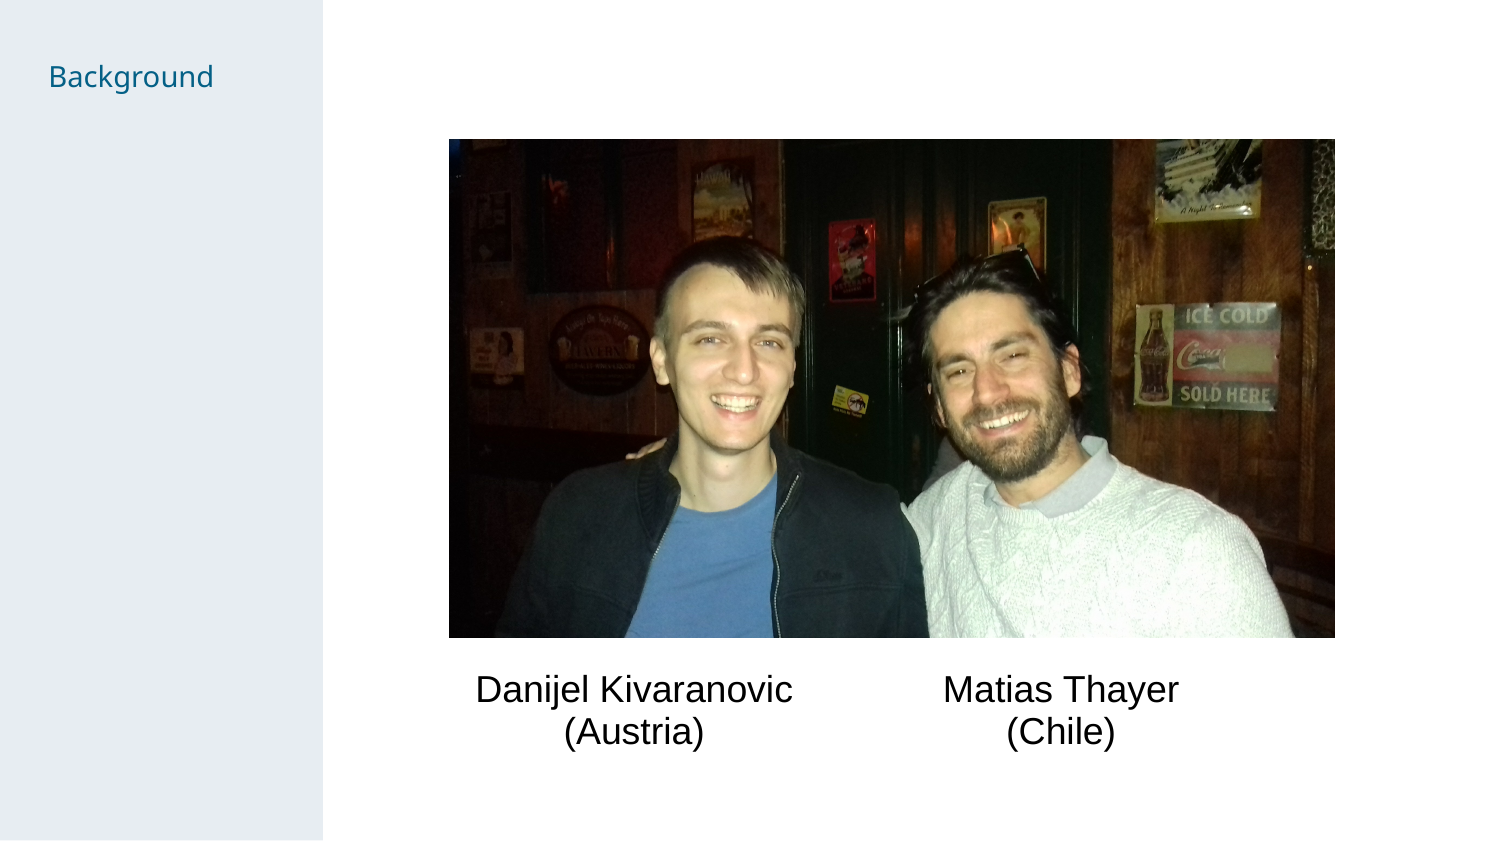

Background
Danijel Kivaranovic
(Austria)
Matias Thayer
(Chile)